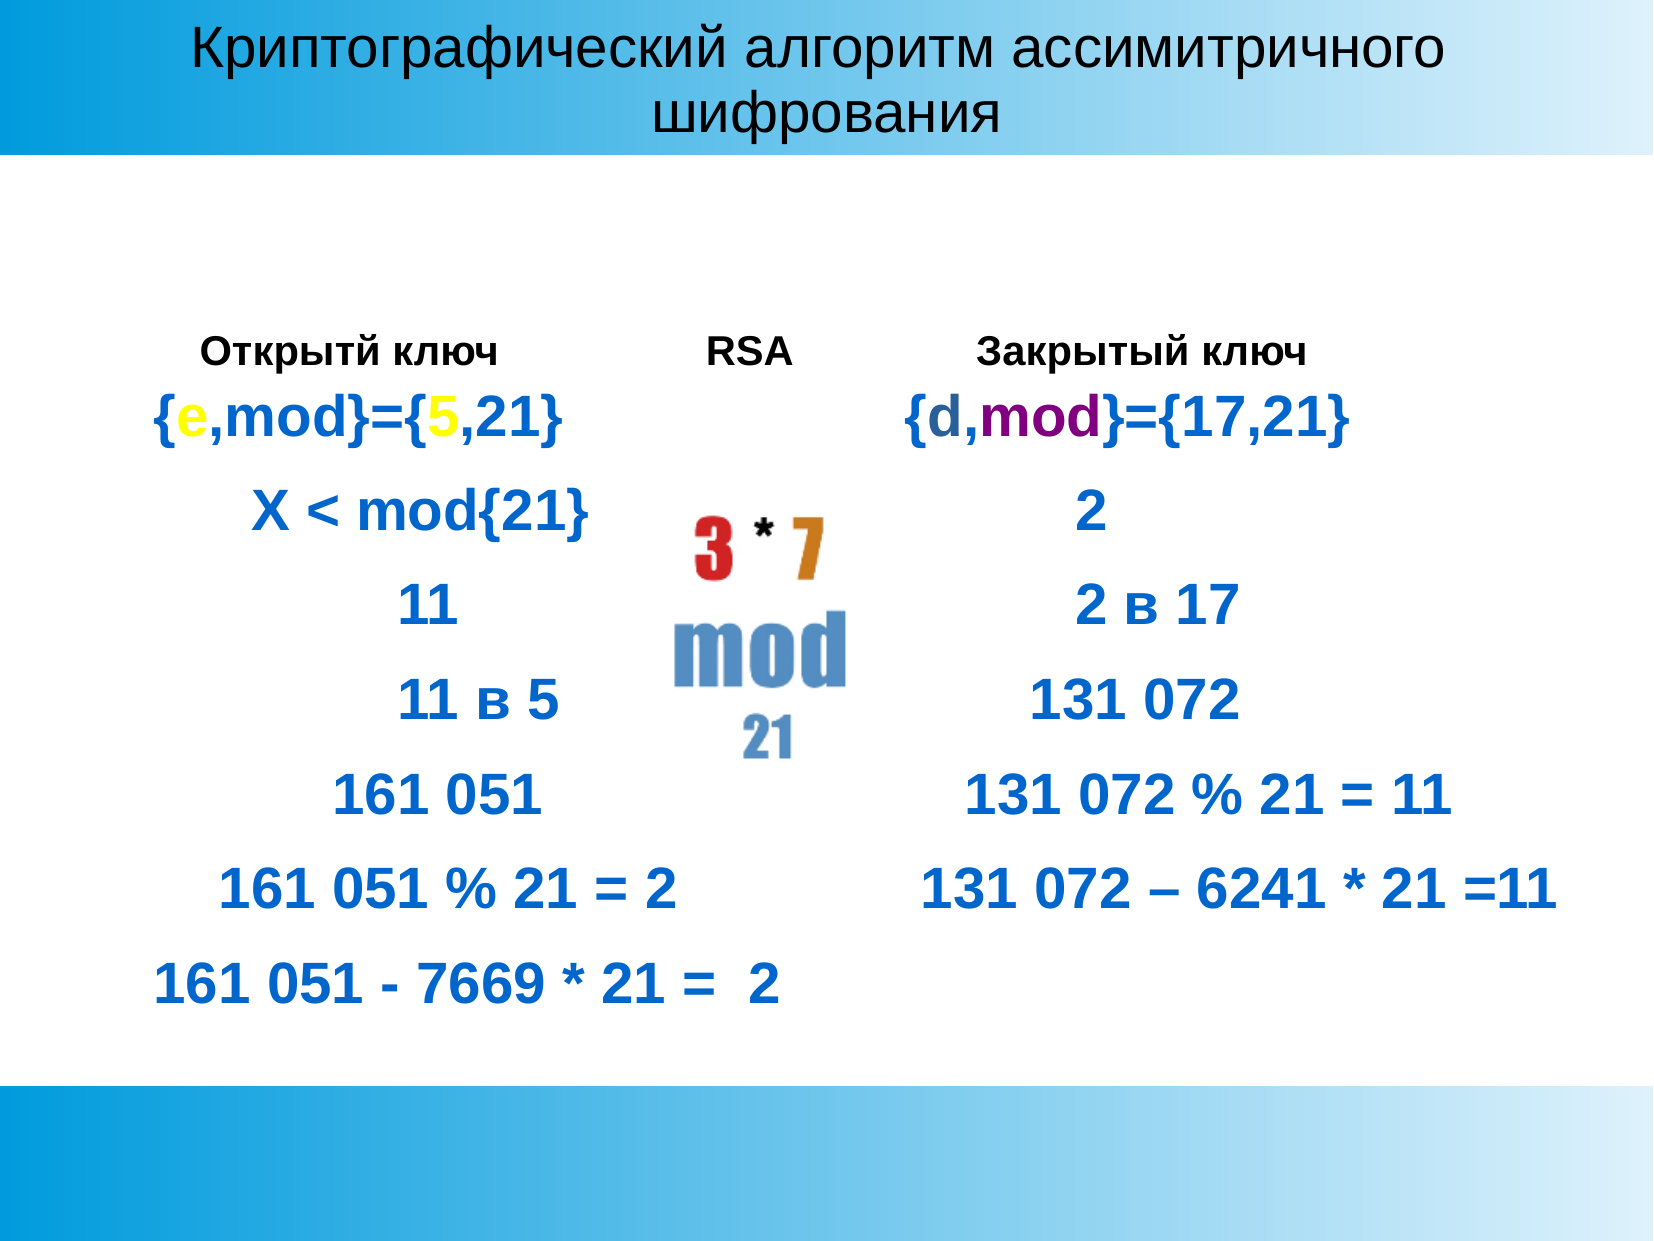

# Криптографический алгоритм ассимитричного шифрования
 Открытй ключ RSA Закрытый ключ {e,mod}={5,21} {d,mod}={17,21}
 X < mod{21} 2
 11 2 в 17
 11 в 5 131 072
 161 051 131 072 % 21 = 11
 161 051 % 21 = 2 131 072 – 6241 * 21 =11
161 051 - 7669 * 21 = 2